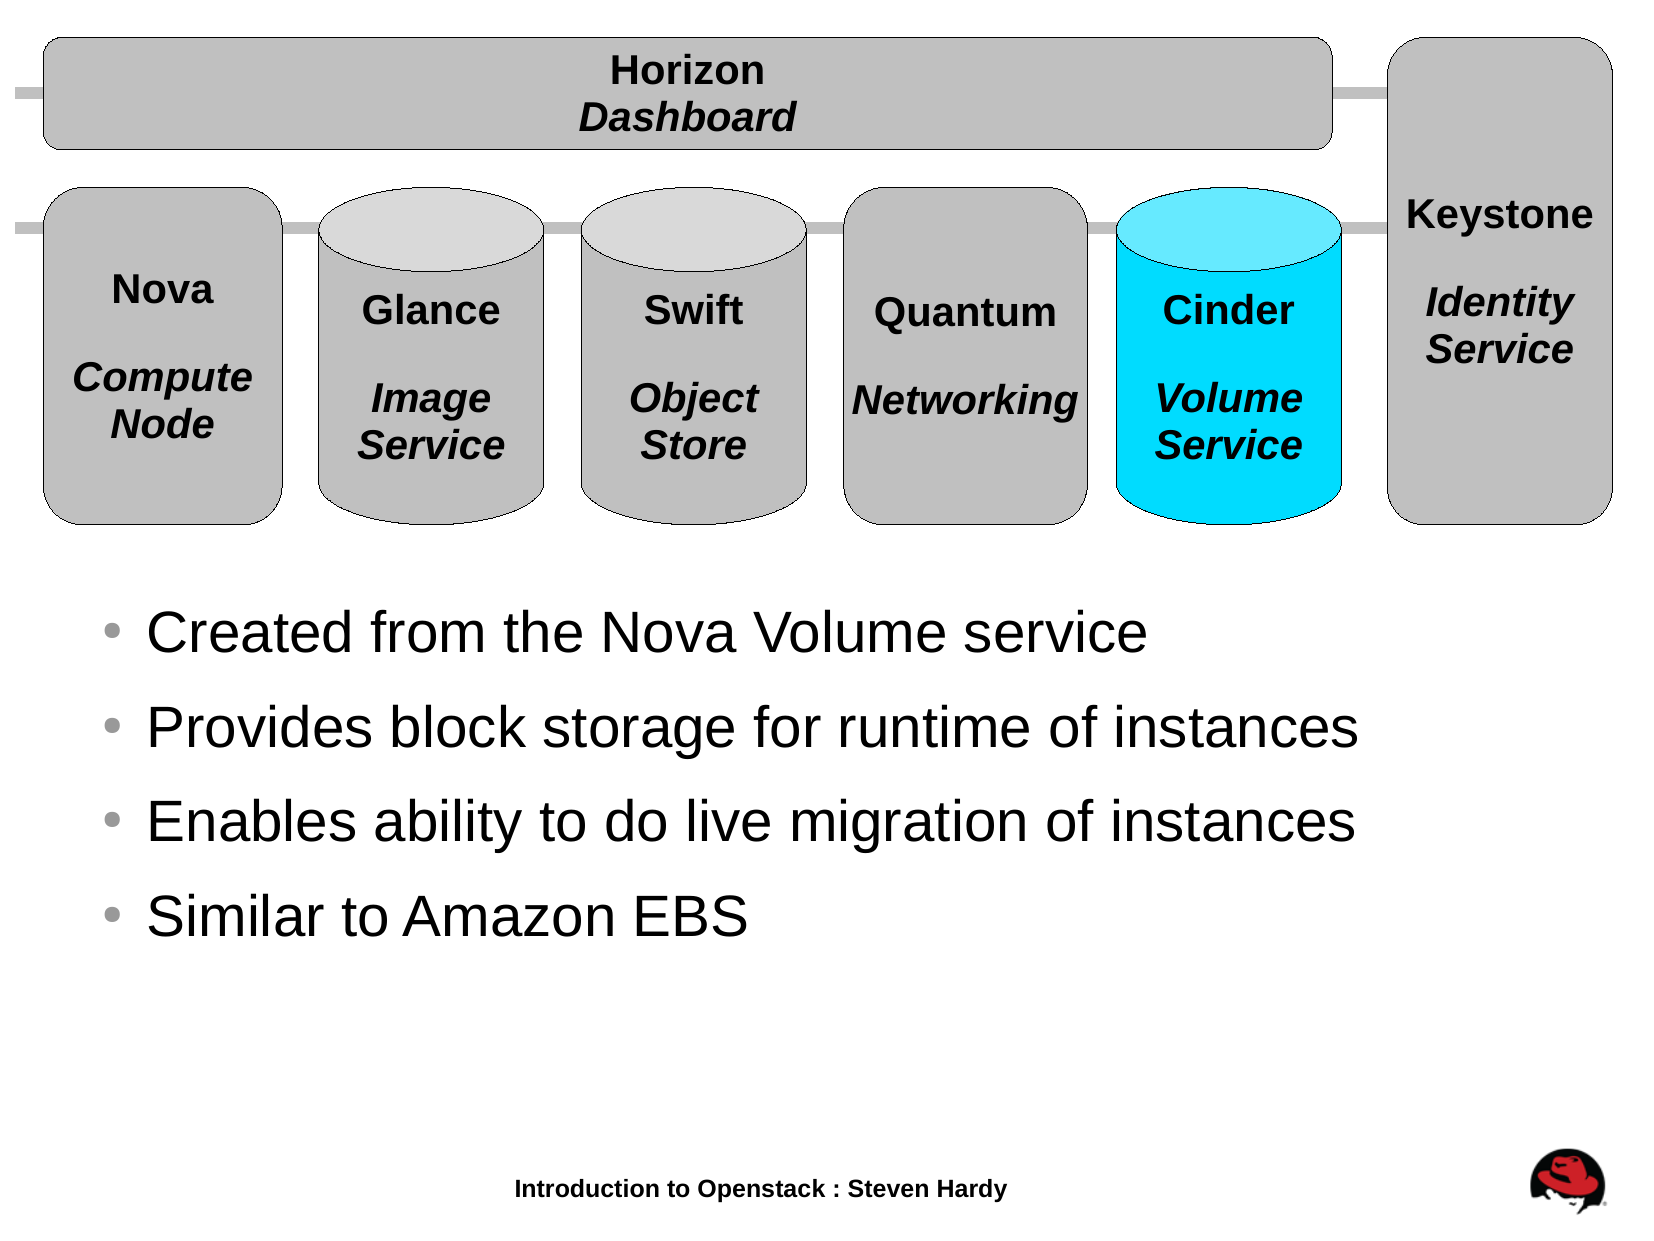

Horizon
Dashboard
Keystone
Identity
Service
Nova
Compute
Node
Glance
Image
Service
Swift
Object
Store
Quantum
Networking
Cinder
Volume
Service
Cinder
Volume
Service
# Created from the Nova Volume service
Provides block storage for runtime of instances
Enables ability to do live migration of instances
Similar to Amazon EBS